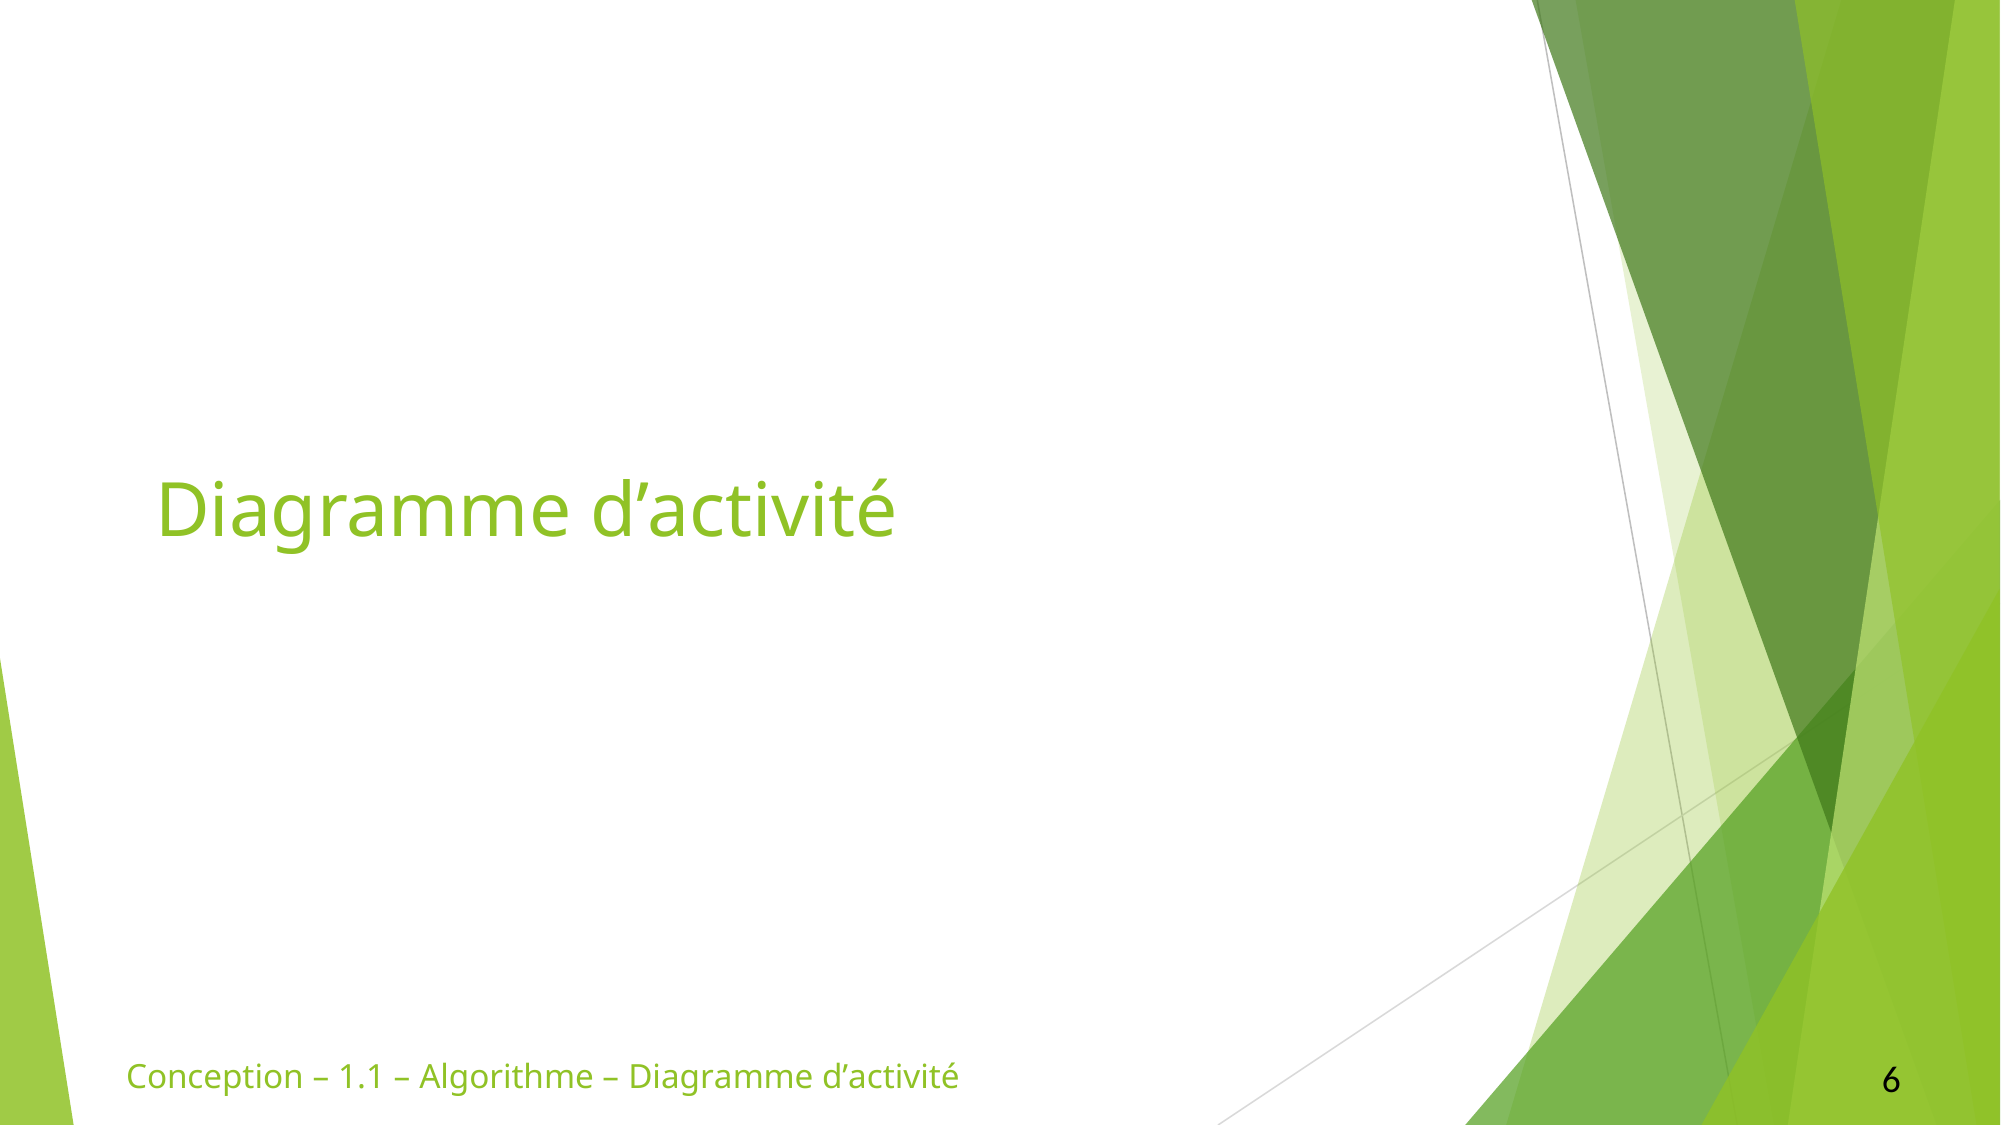

# Diagramme d’activité
Conception – 1.1 – Algorithme – Diagramme d’activité